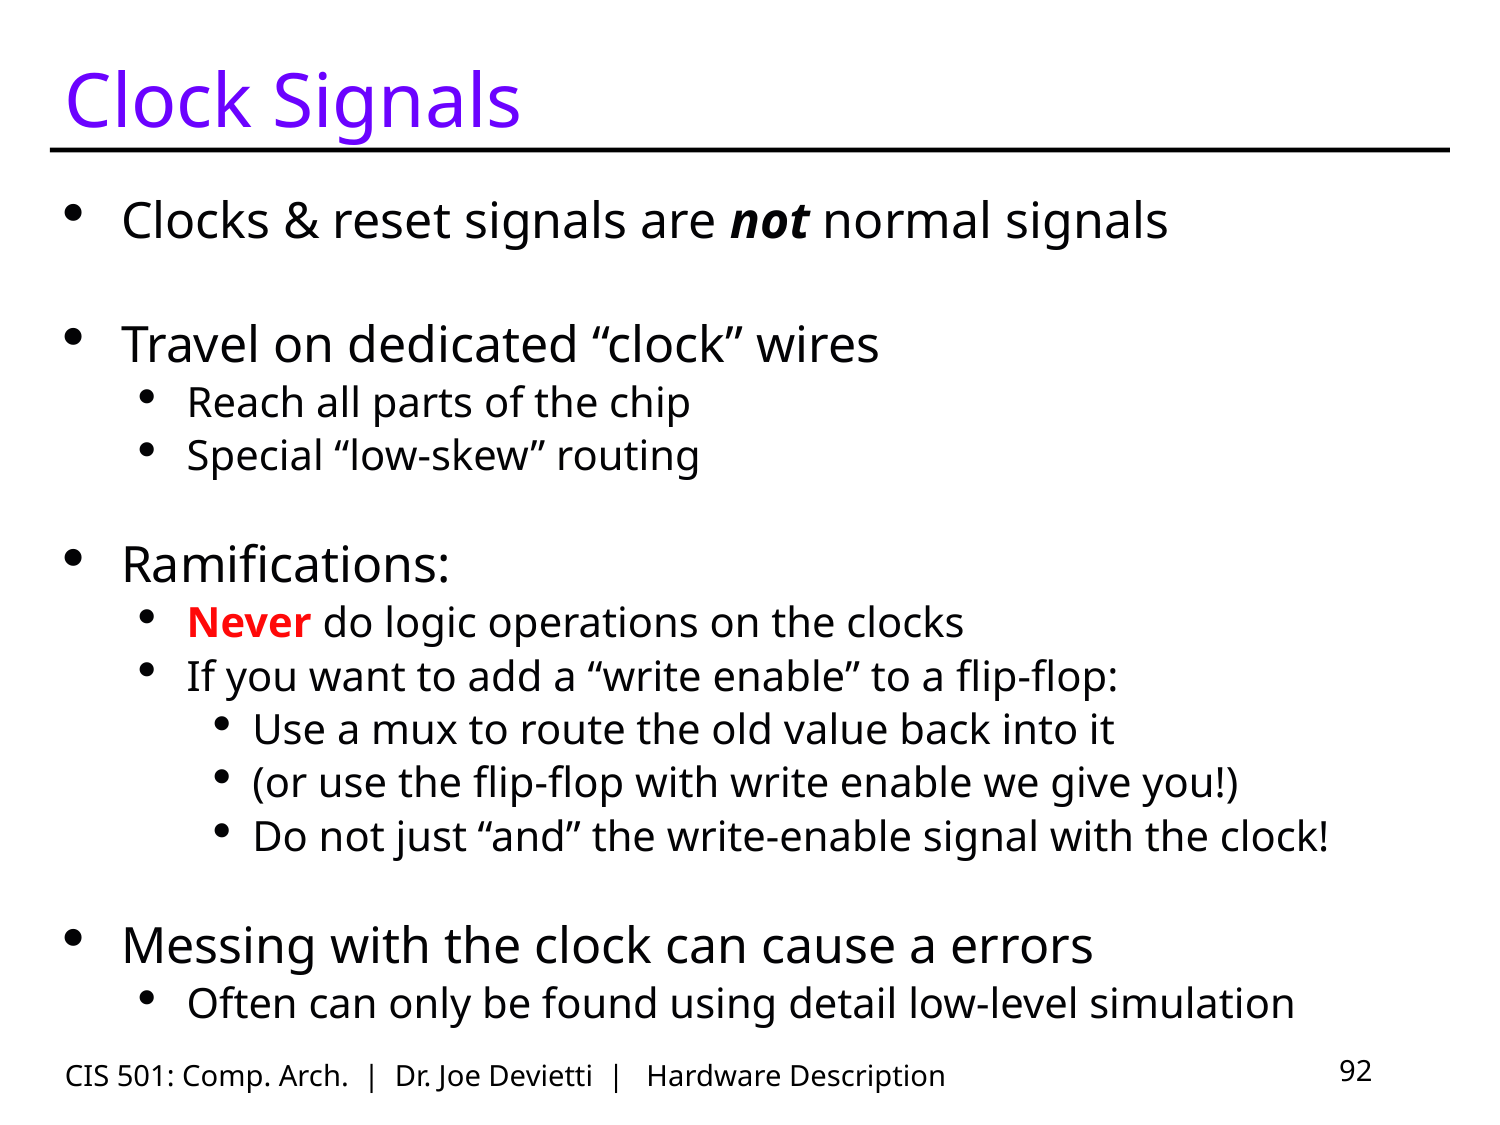

Clock Signals
Clocks & reset signals are not normal signals
Travel on dedicated “clock” wires
Reach all parts of the chip
Special “low-skew” routing
Ramifications:
Never do logic operations on the clocks
If you want to add a “write enable” to a flip-flop:
Use a mux to route the old value back into it
(or use the flip-flop with write enable we give you!)
Do not just “and” the write-enable signal with the clock!
Messing with the clock can cause a errors
Often can only be found using detail low-level simulation
CIS 501: Comp. Arch. | Dr. Joe Devietti | Hardware Description